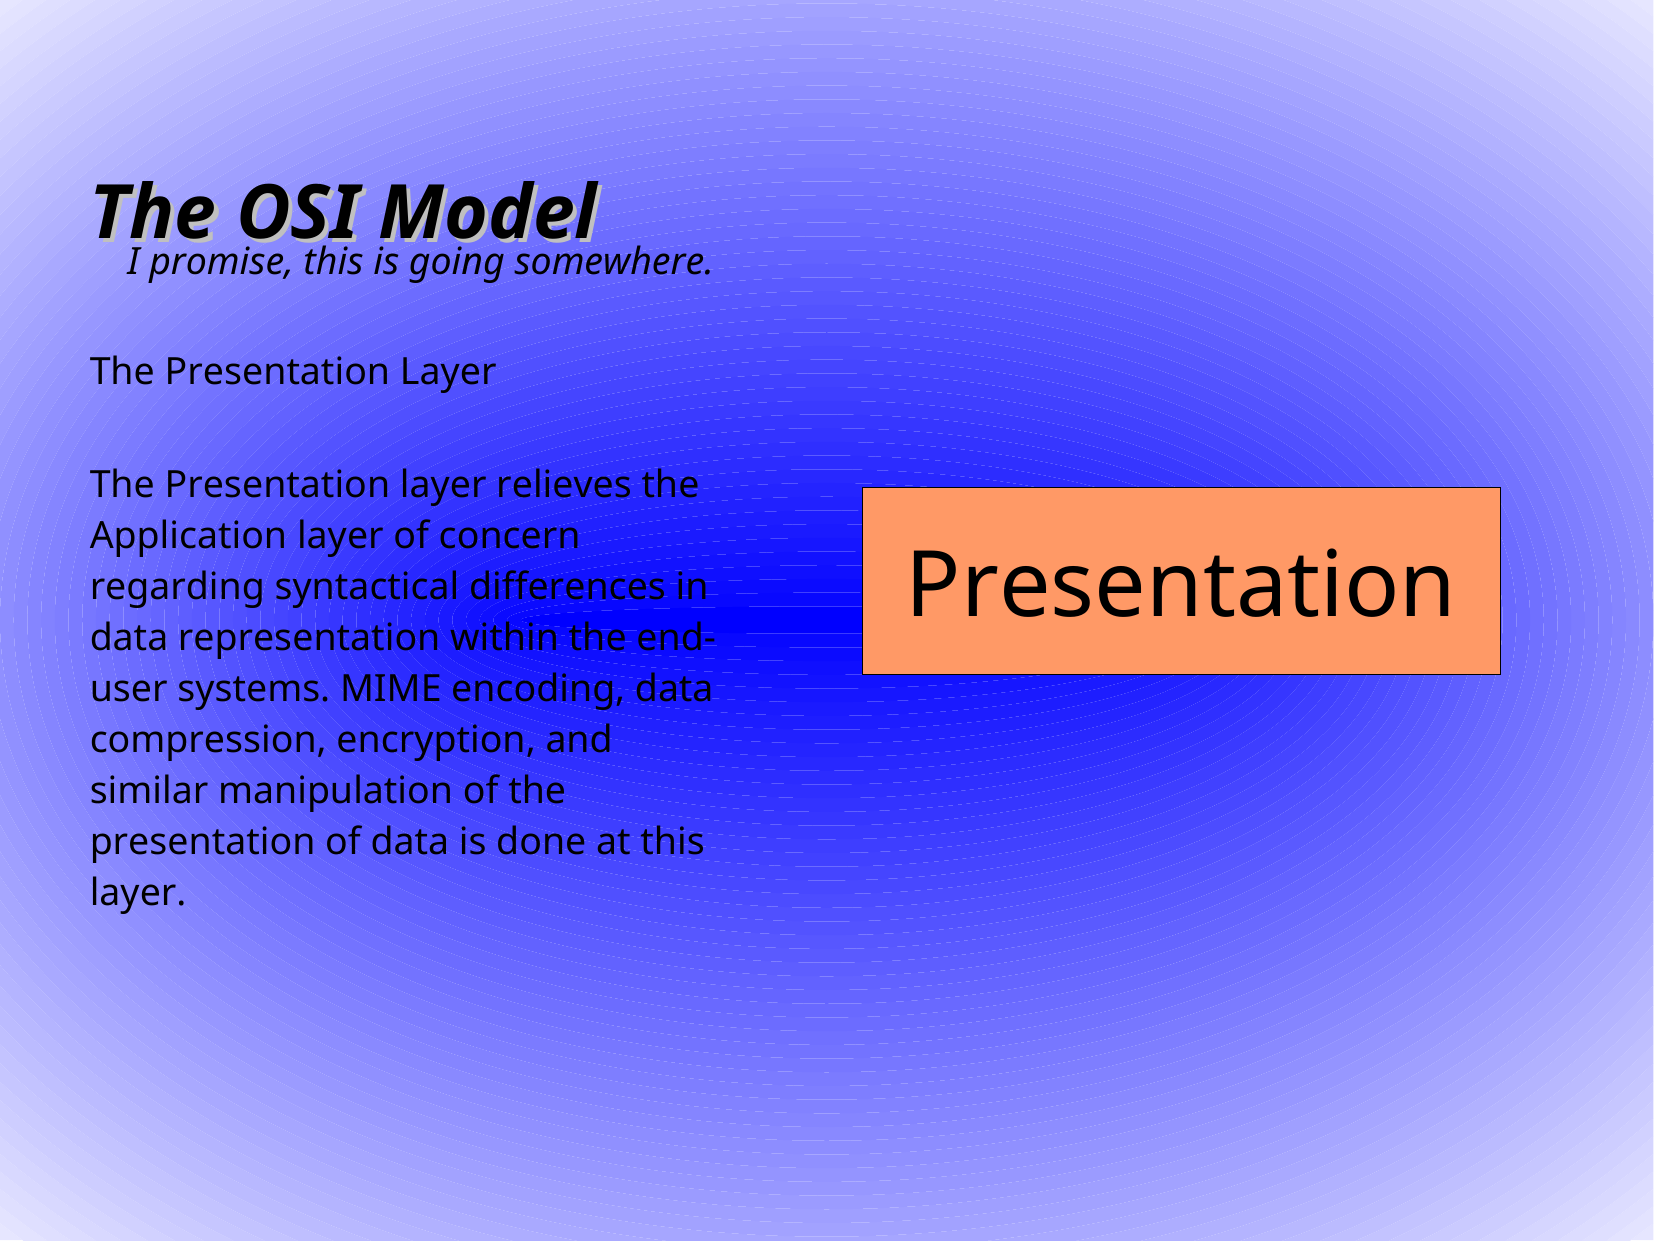

The OSI Model
I promise, this is going somewhere.
The Presentation Layer
The Presentation layer relieves the Application layer of concern regarding syntactical differences in data representation within the end-user systems. MIME encoding, data compression, encryption, and similar manipulation of the presentation of data is done at this layer.
Presentation